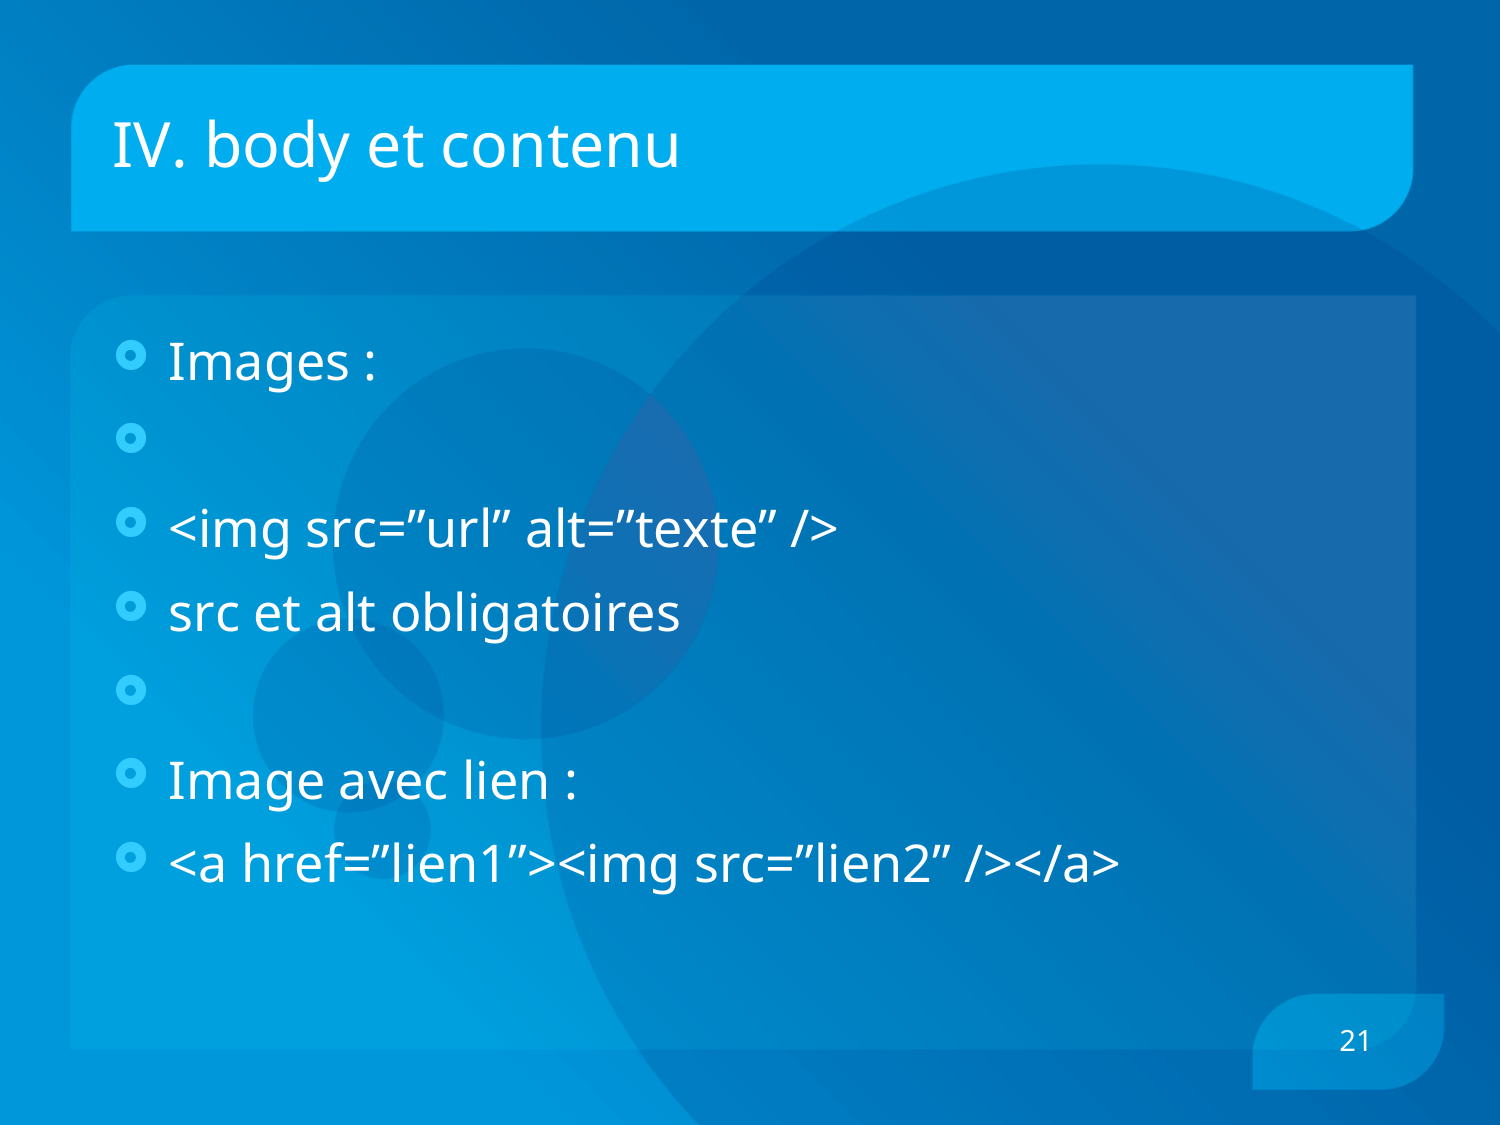

# IV. body et contenu
Images :
<img src=”url” alt=”texte” />
src et alt obligatoires
Image avec lien :
<a href=”lien1”><img src=”lien2” /></a>
21